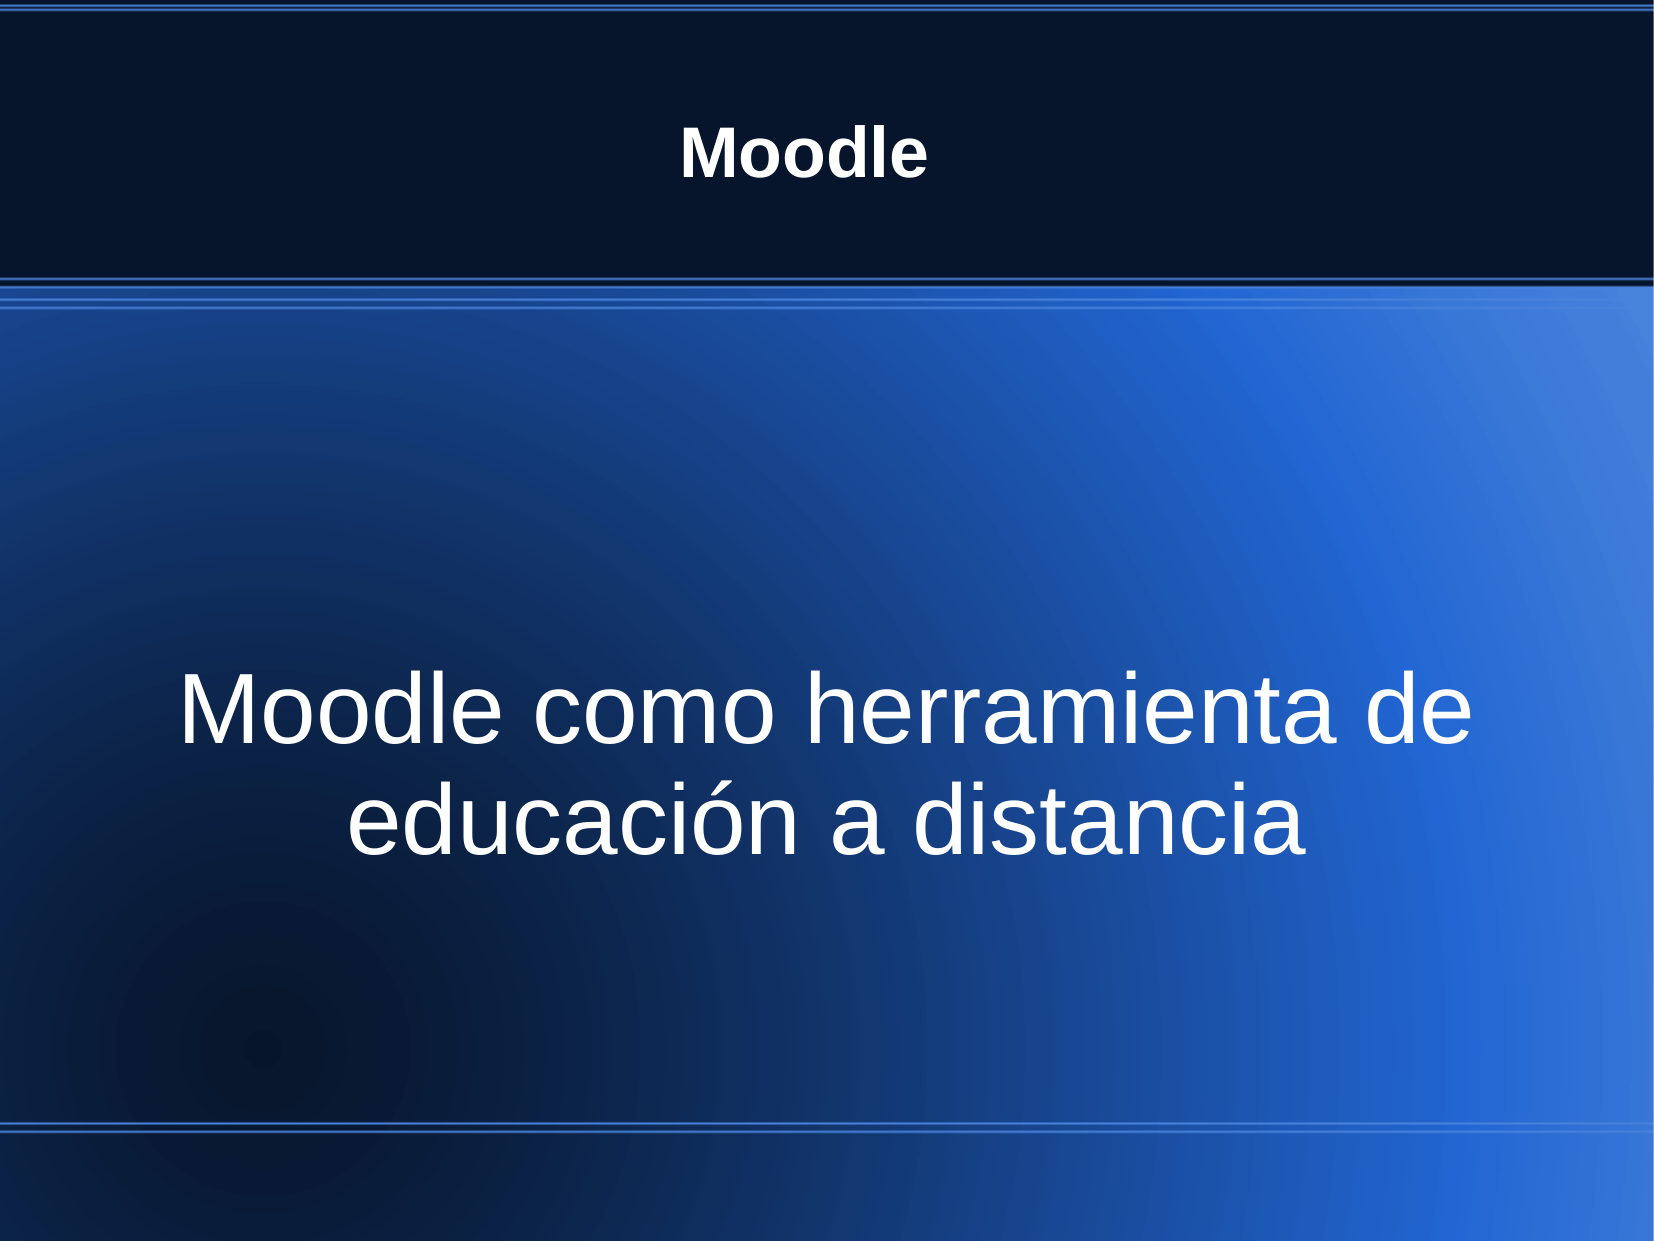

# Moodle
Moodle como herramienta de educación a distancia